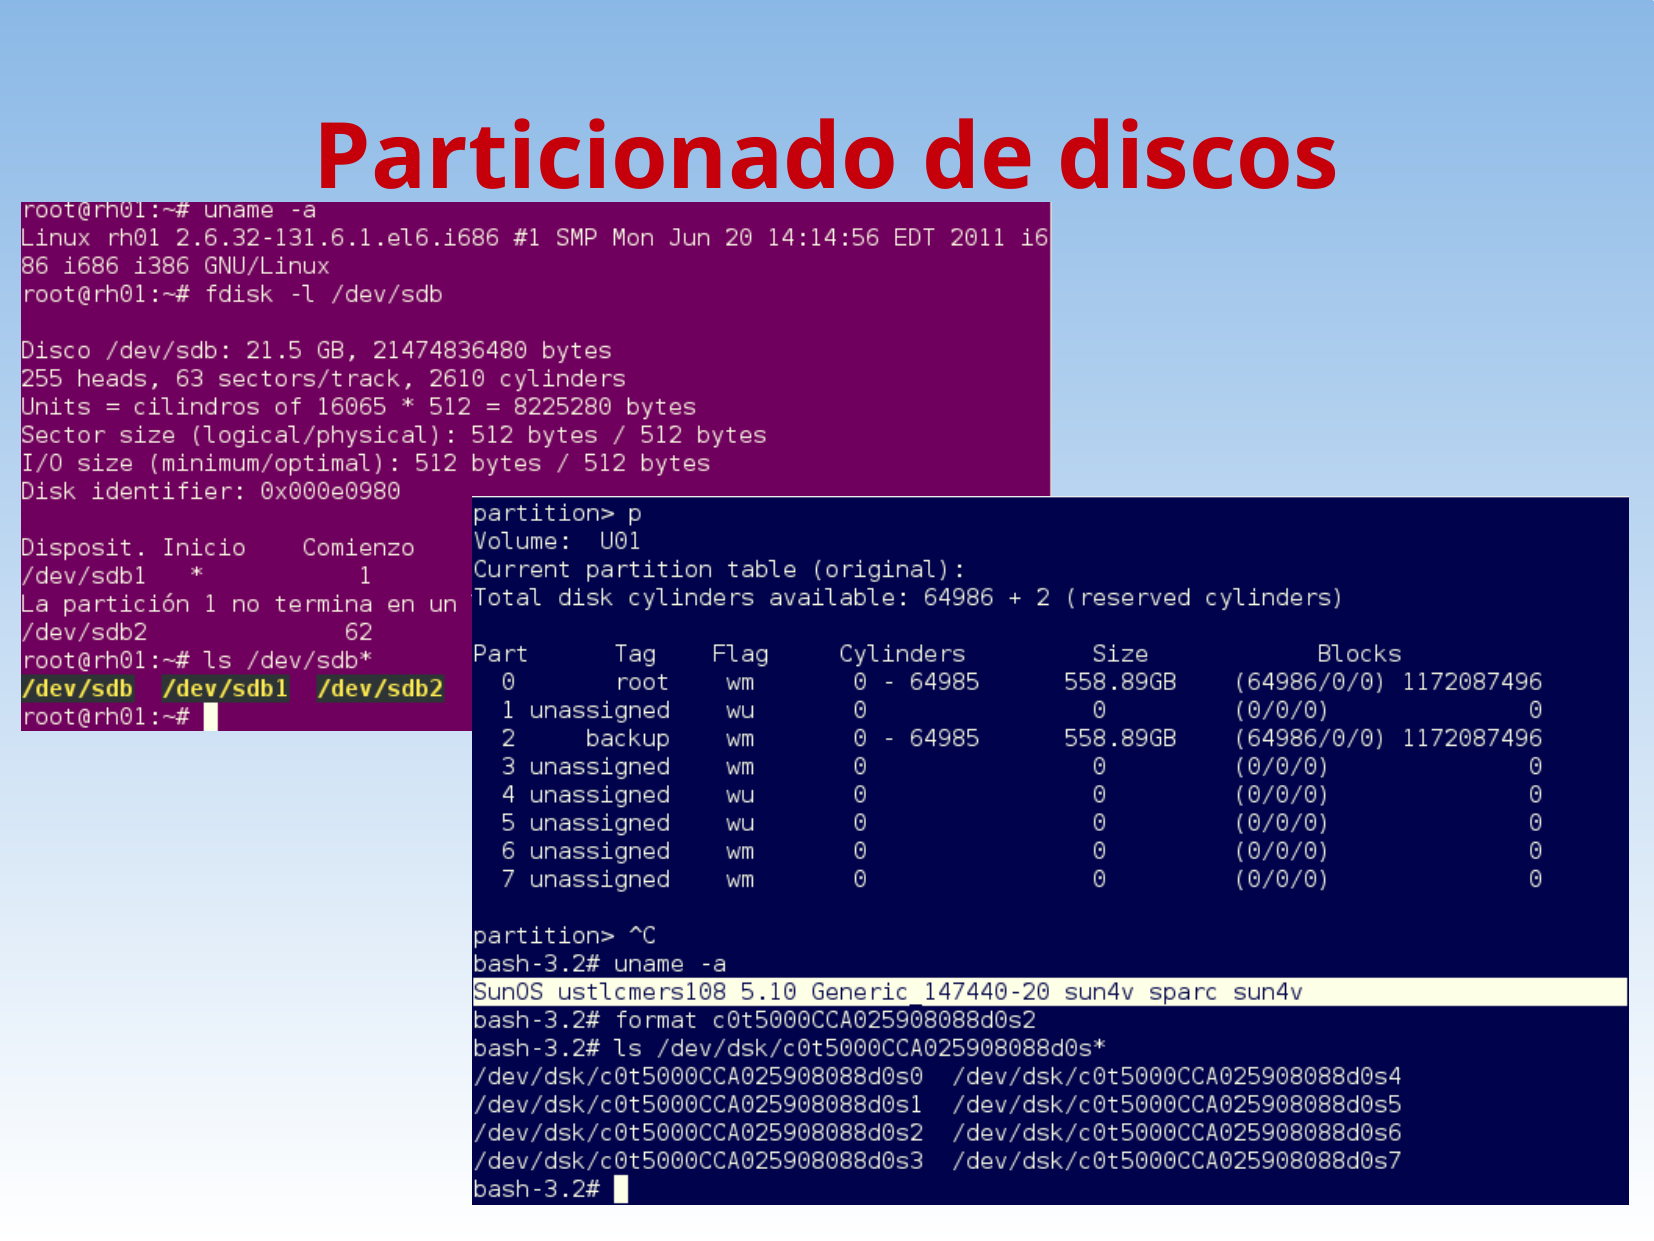

# Particionado de discos
ASA 2019 - Ing. Miriam Lechner
7